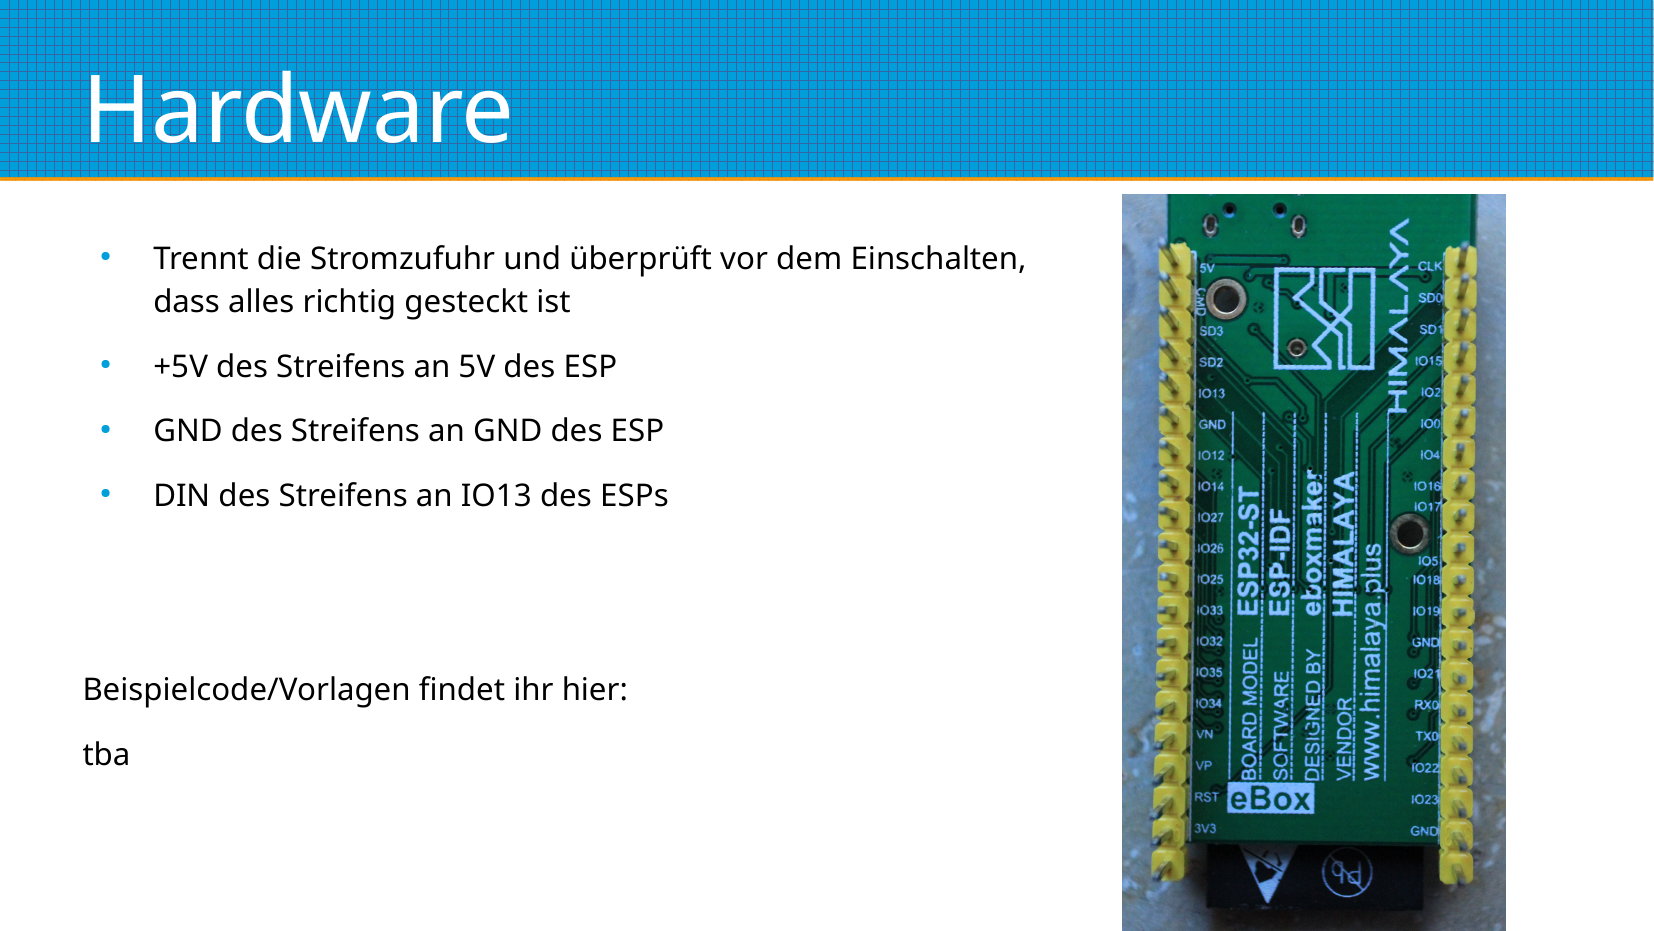

# Hardware
Trennt die Stromzufuhr und überprüft vor dem Einschalten,
dass alles richtig gesteckt ist
+5V des Streifens an 5V des ESP
GND des Streifens an GND des ESP
DIN des Streifens an IO13 des ESPs
Beispielcode/Vorlagen findet ihr hier:
tba